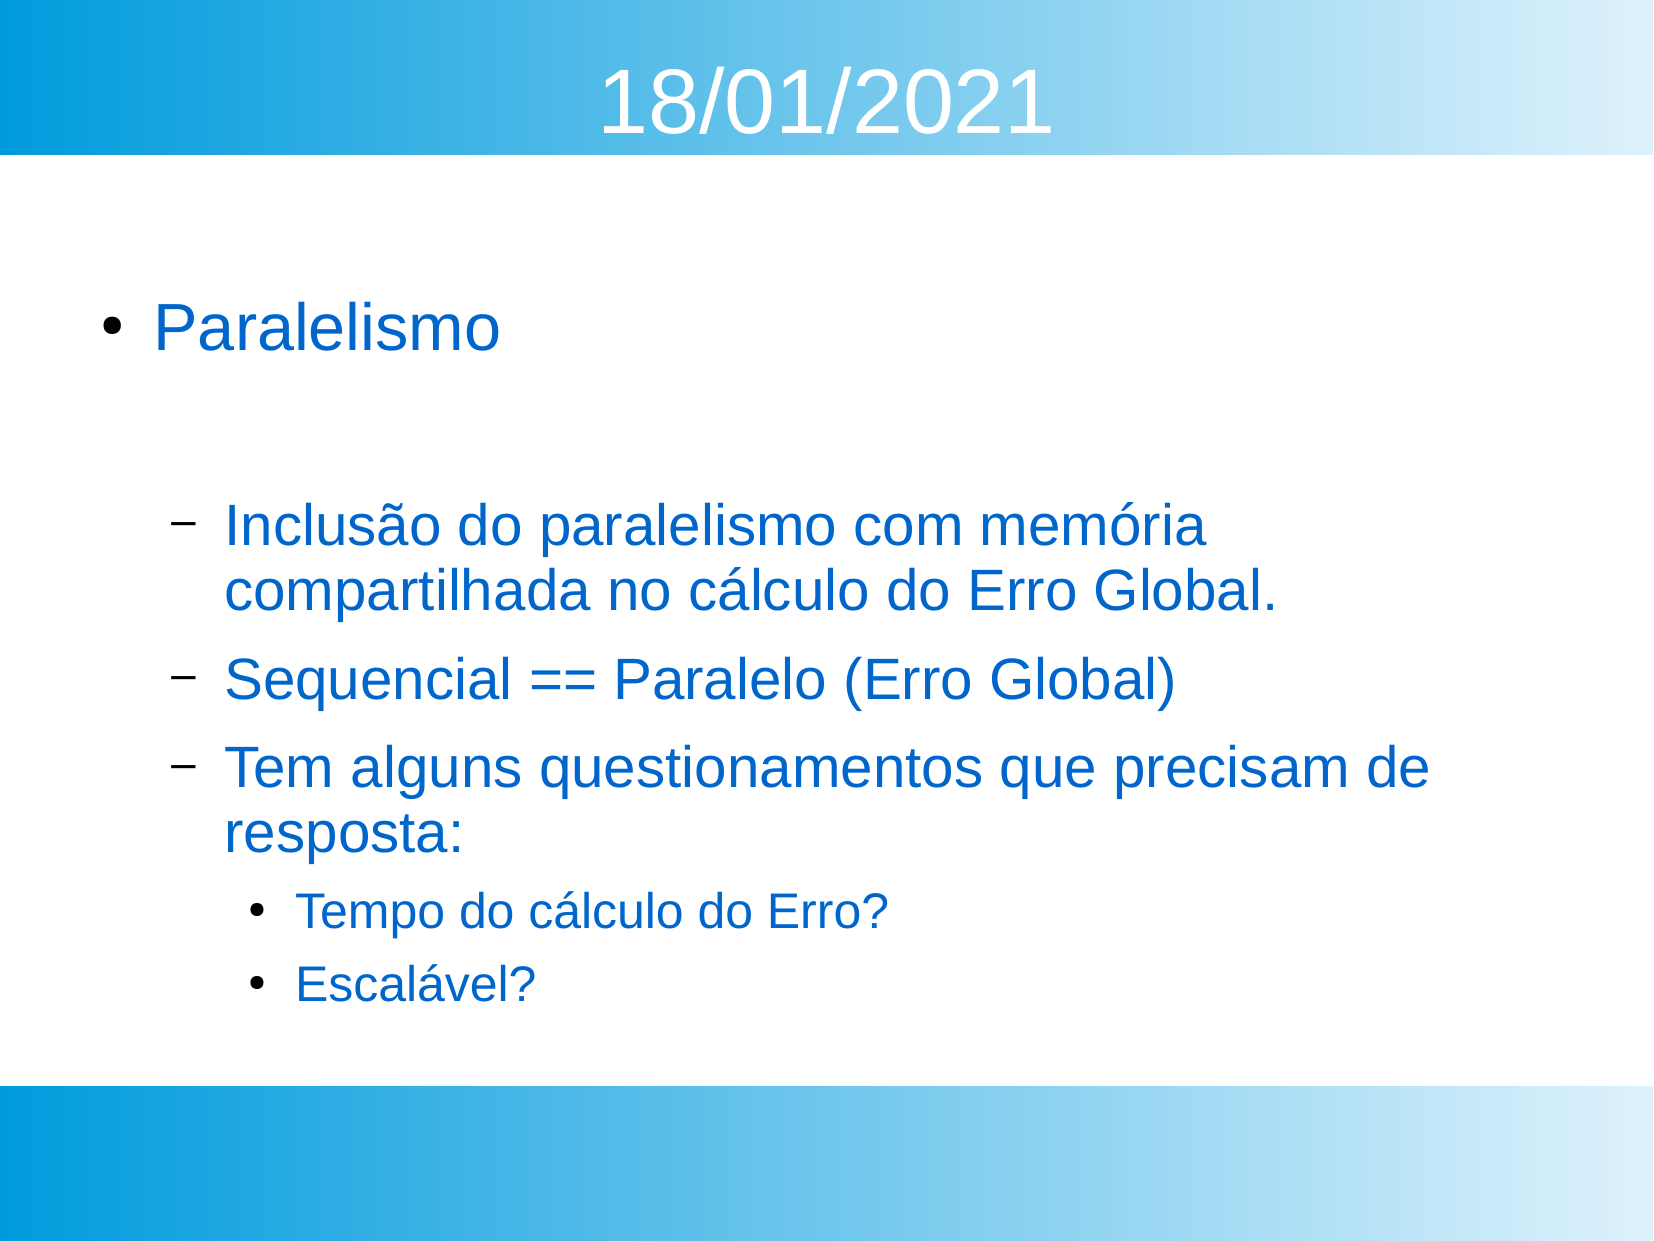

# 18/01/2021
Paralelismo
Inclusão do paralelismo com memória compartilhada no cálculo do Erro Global.
Sequencial == Paralelo (Erro Global)
Tem alguns questionamentos que precisam de resposta:
Tempo do cálculo do Erro?
Escalável?